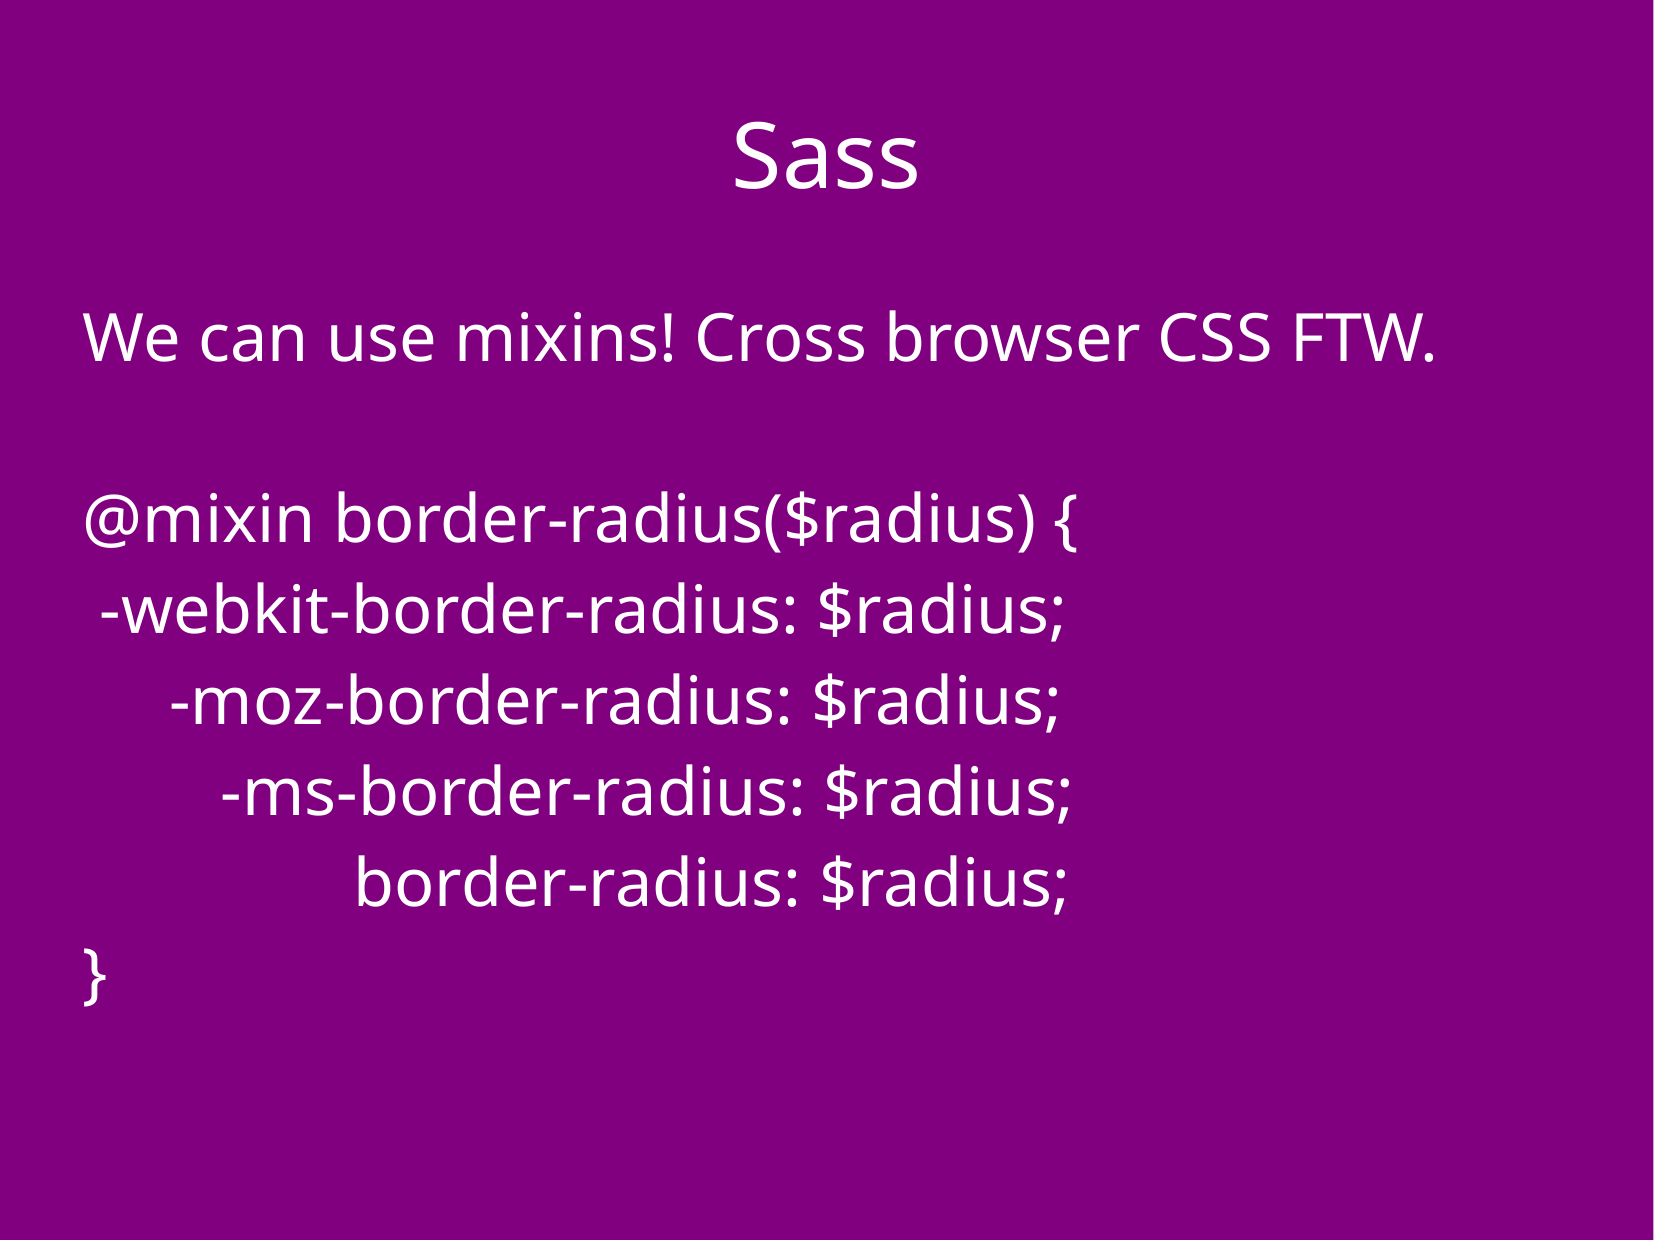

# Sass
We can use mixins! Cross browser CSS FTW.
@mixin border-radius($radius) {
 -webkit-border-radius: $radius;
 -moz-border-radius: $radius;
 -ms-border-radius: $radius;
 		 border-radius: $radius;
}
.button{ @include border-radius(10px); }